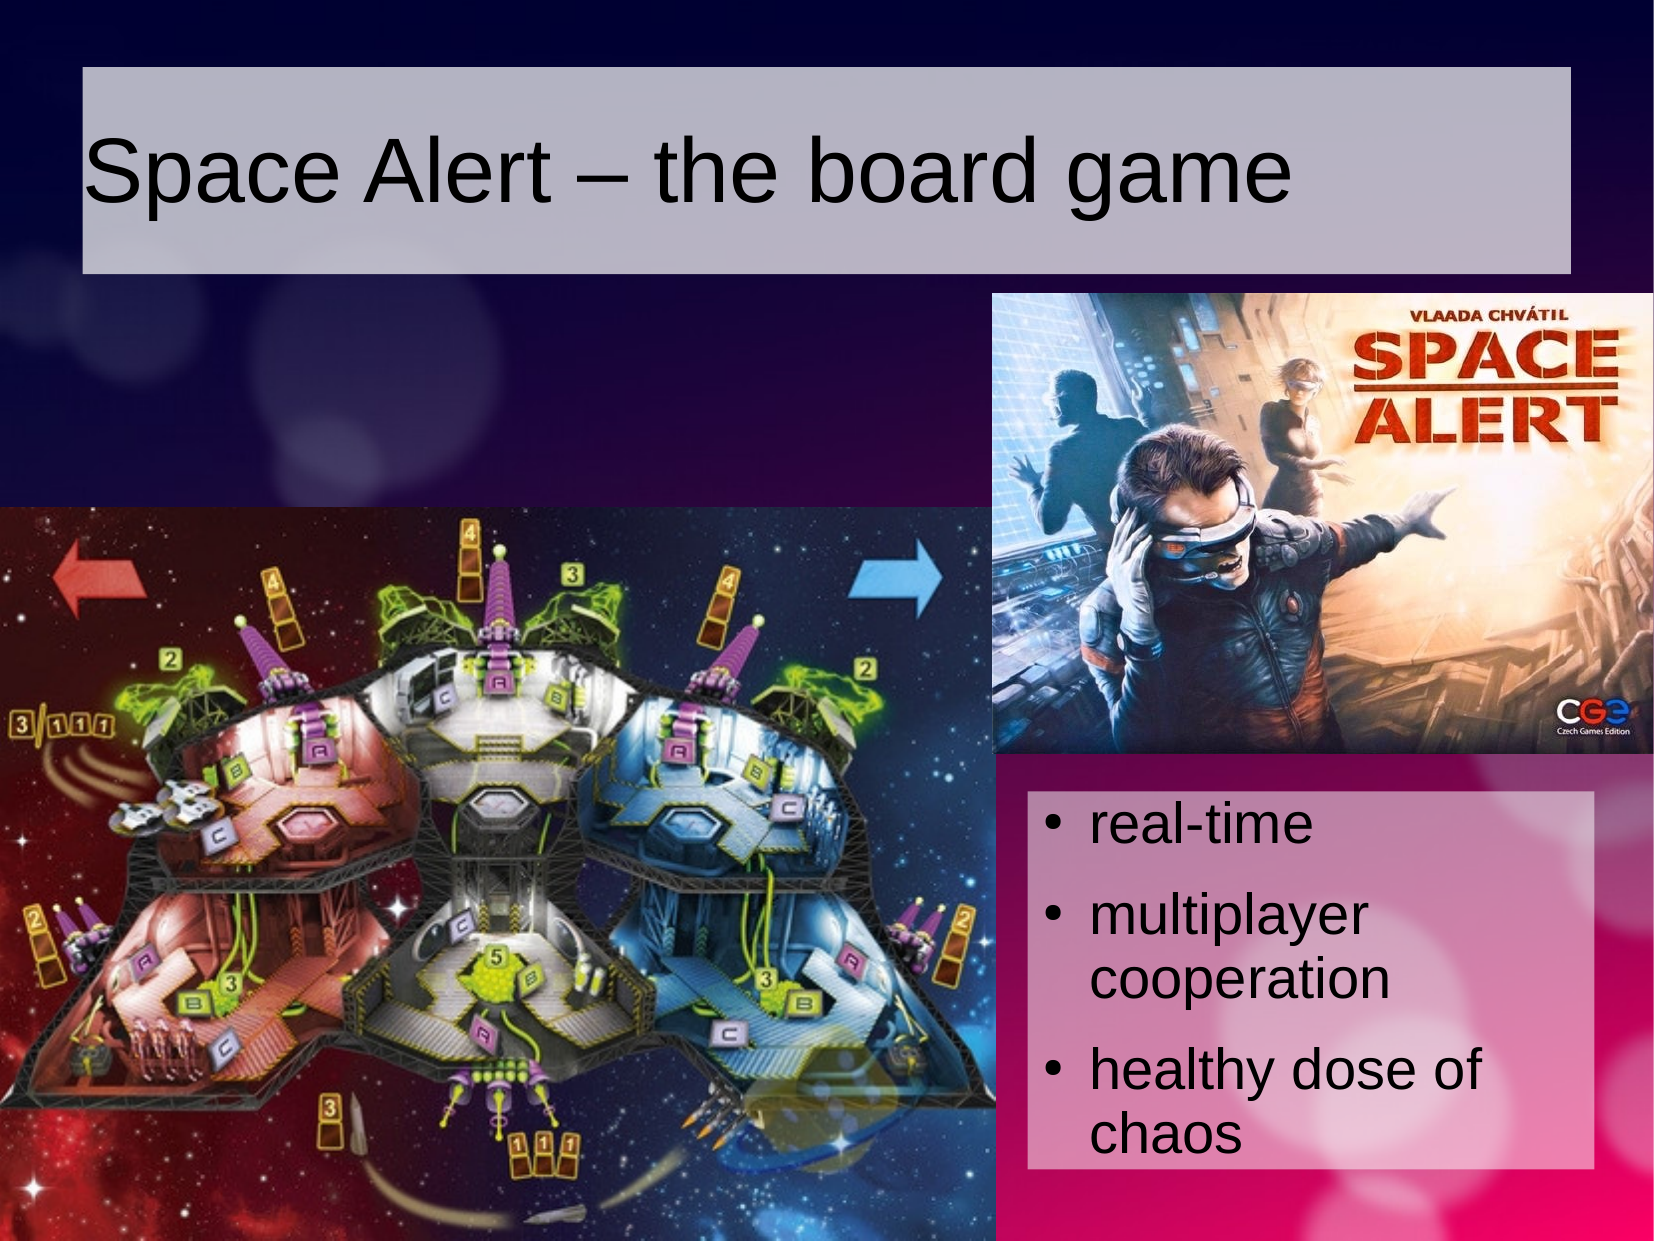

# Space Alert – the board game
real-time
multiplayer cooperation
healthy dose of chaos